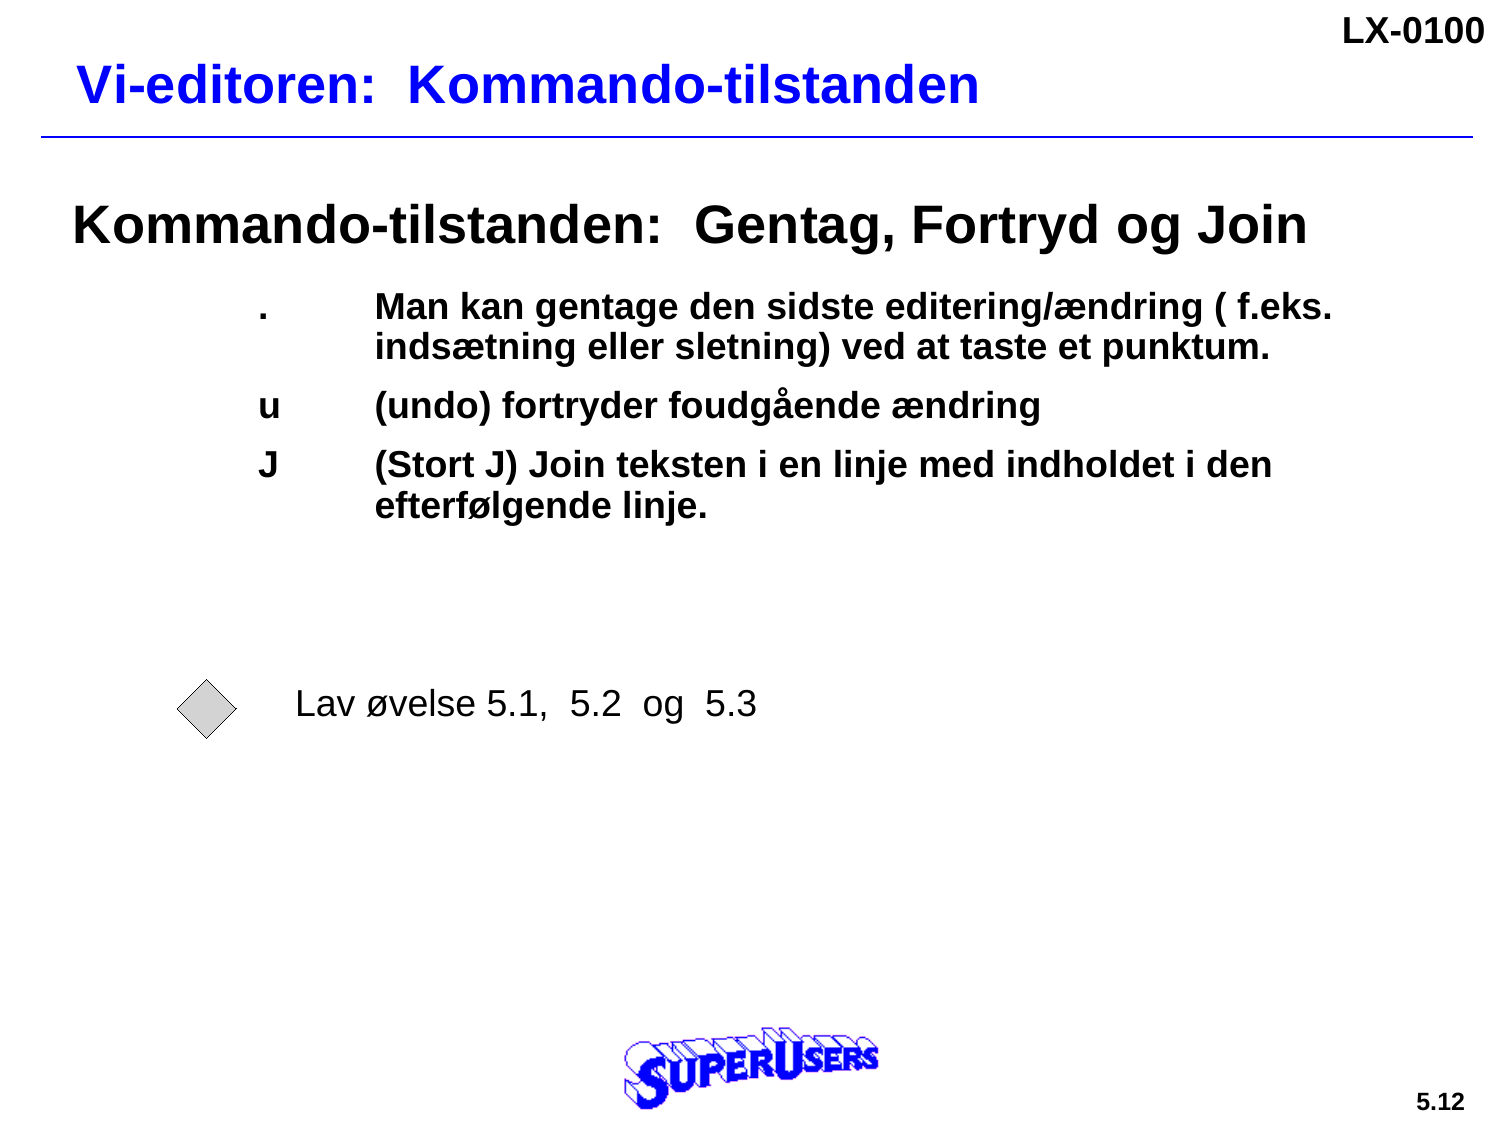

# Vi-editoren: Kommando-tilstanden
Kommando-tilstanden: Gentag, Fortryd og Join
 	. 	Man kan gentage den sidste editering/ændring ( f.eks. 		indsætning eller sletning) ved at taste et punktum.
 	u	(undo) fortryder foudgående ændring
 	J 	(Stort J) Join teksten i en linje med indholdet i den 	 		efterfølgende linje.
Lav øvelse 5.1, 5.2 og 5.3